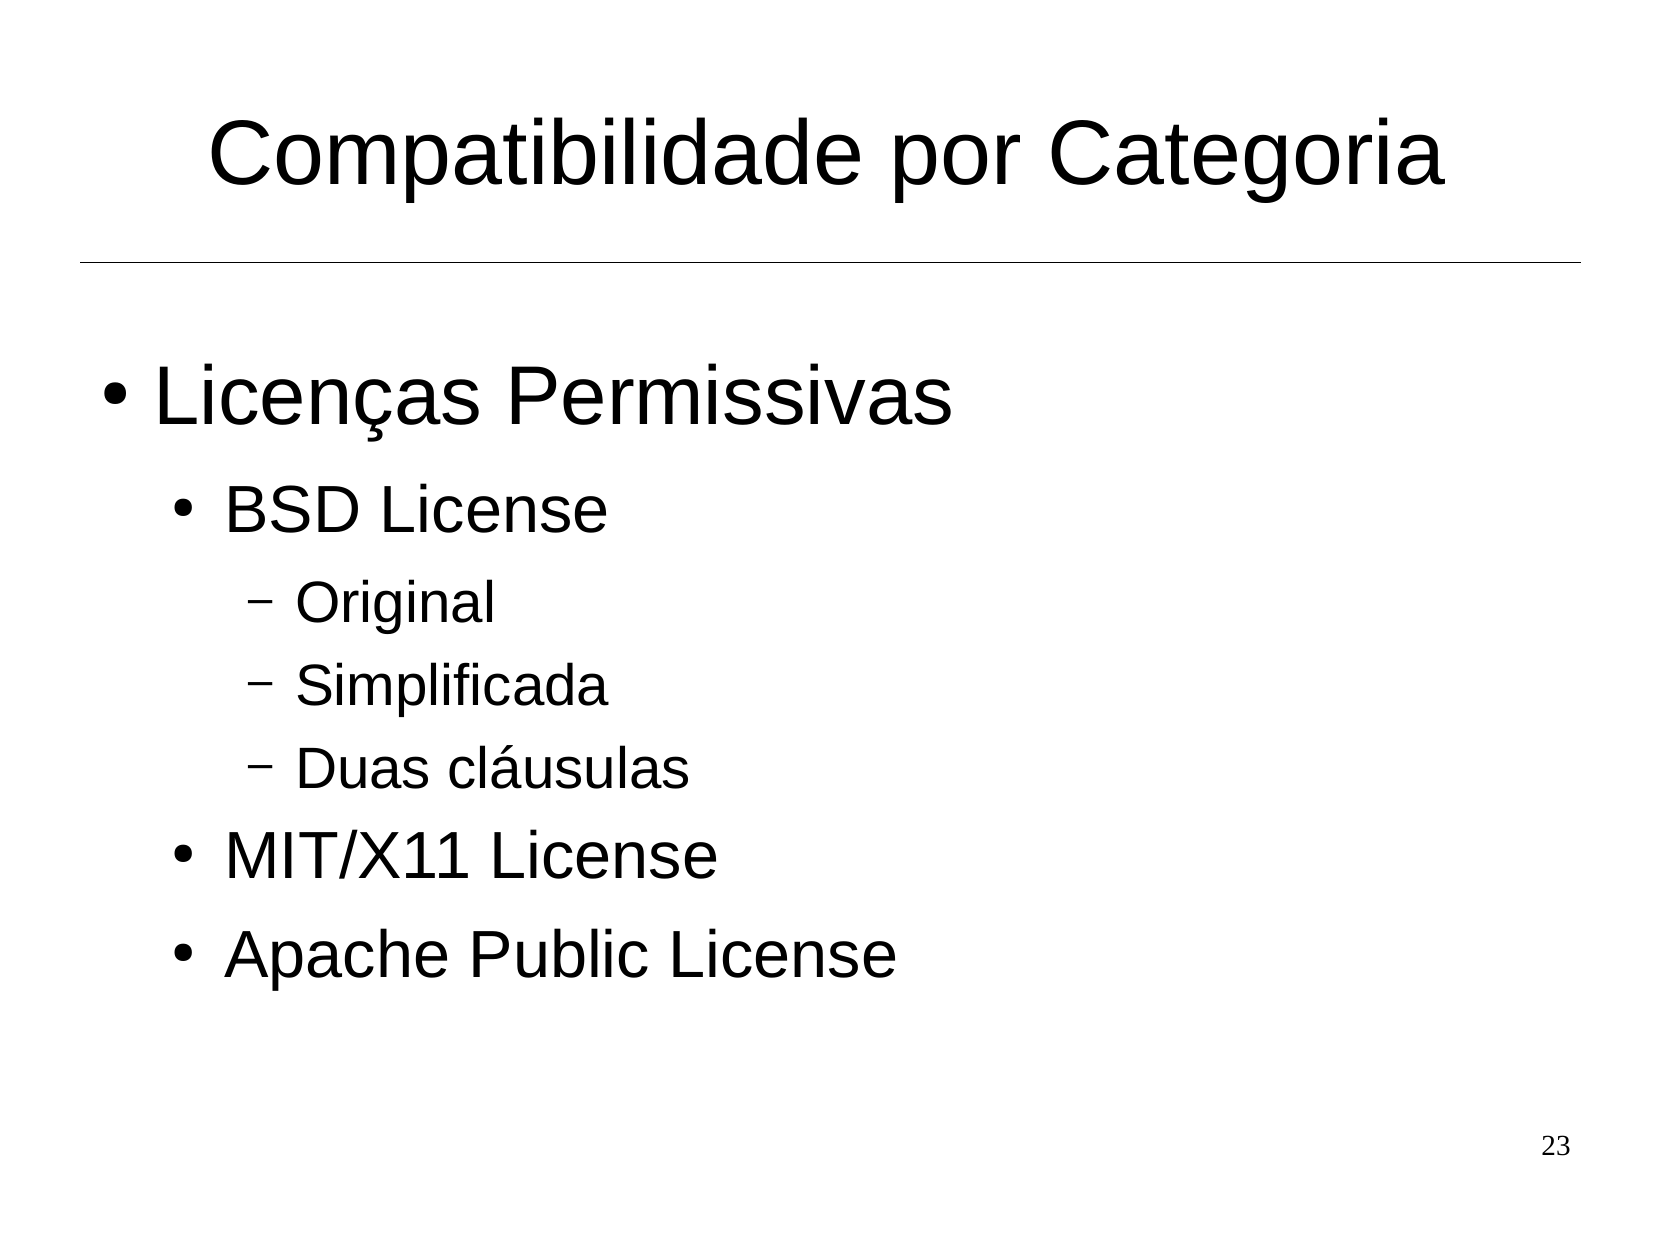

# Compatibilidade por Categoria
Licenças Permissivas
BSD License
Original
Simplificada
Duas cláusulas
MIT/X11 License
Apache Public License
23